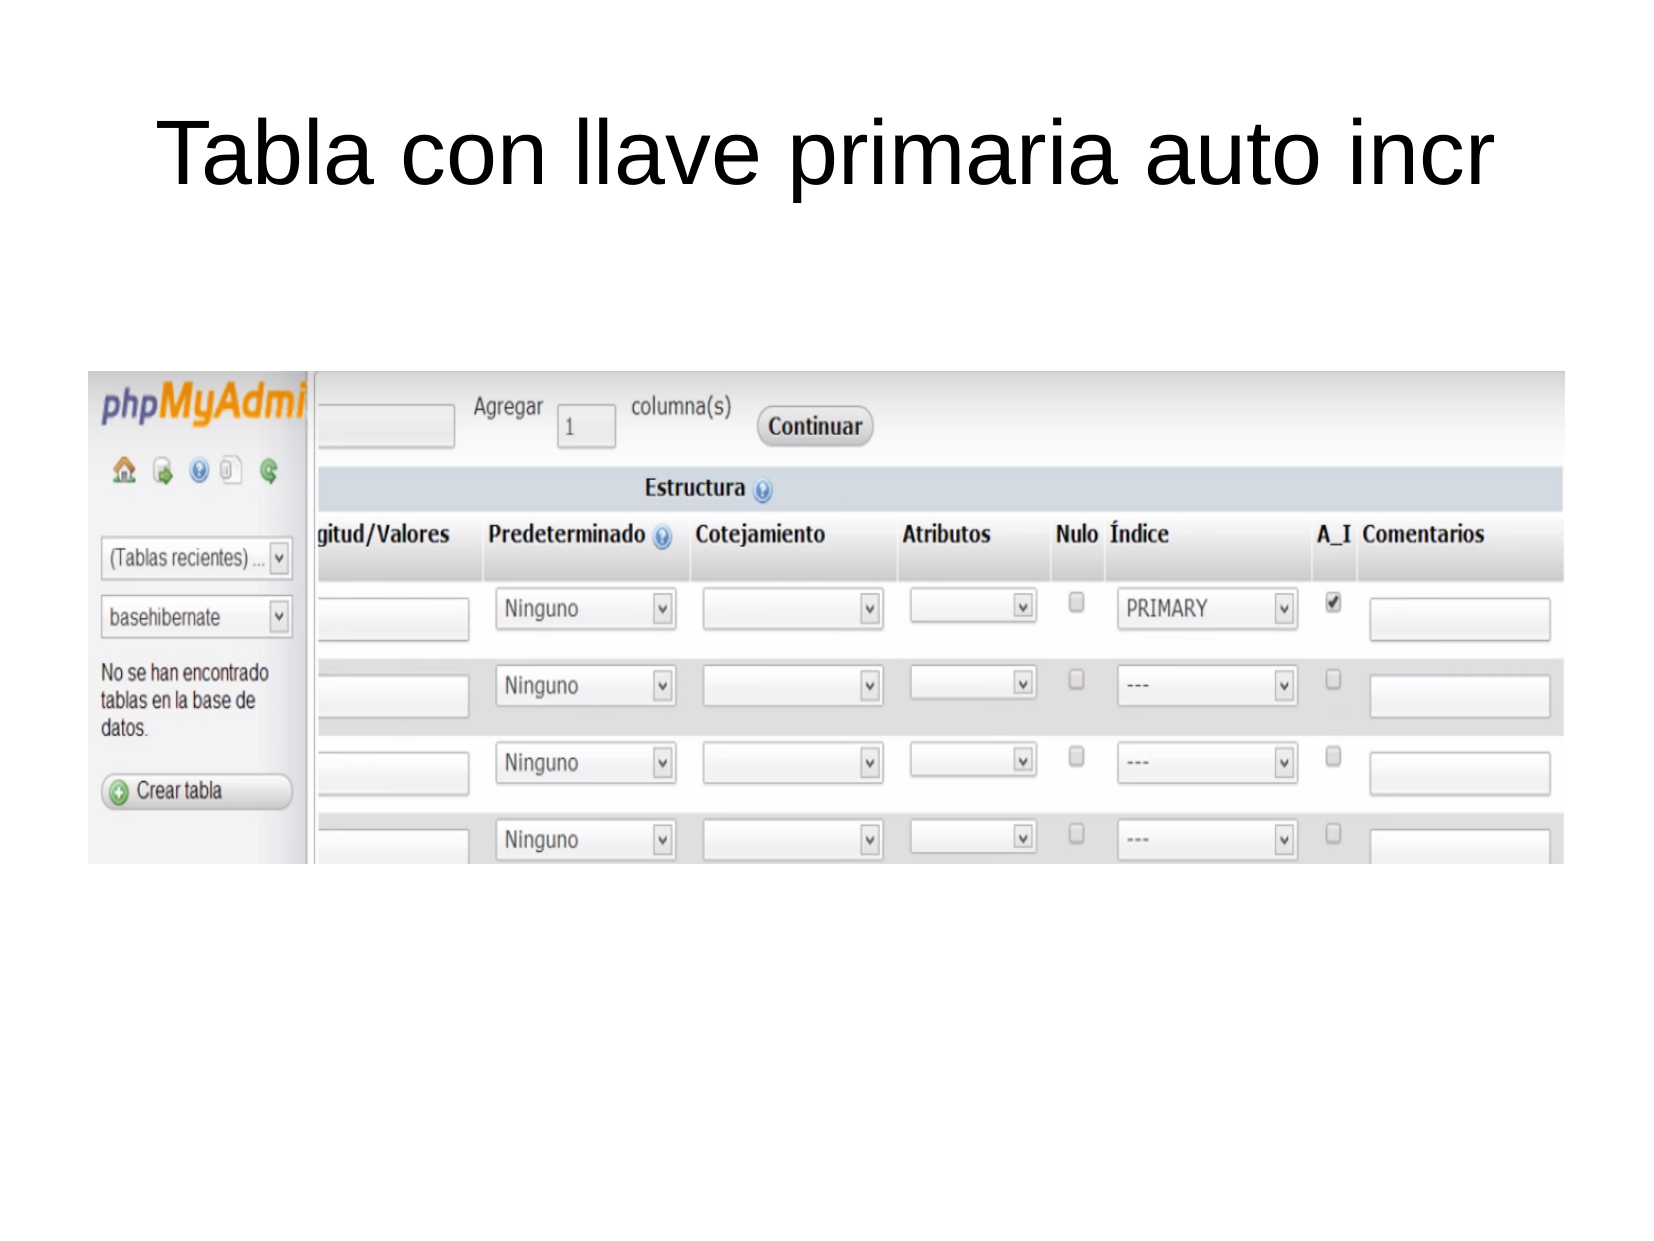

# Tabla con llave primaria auto incr